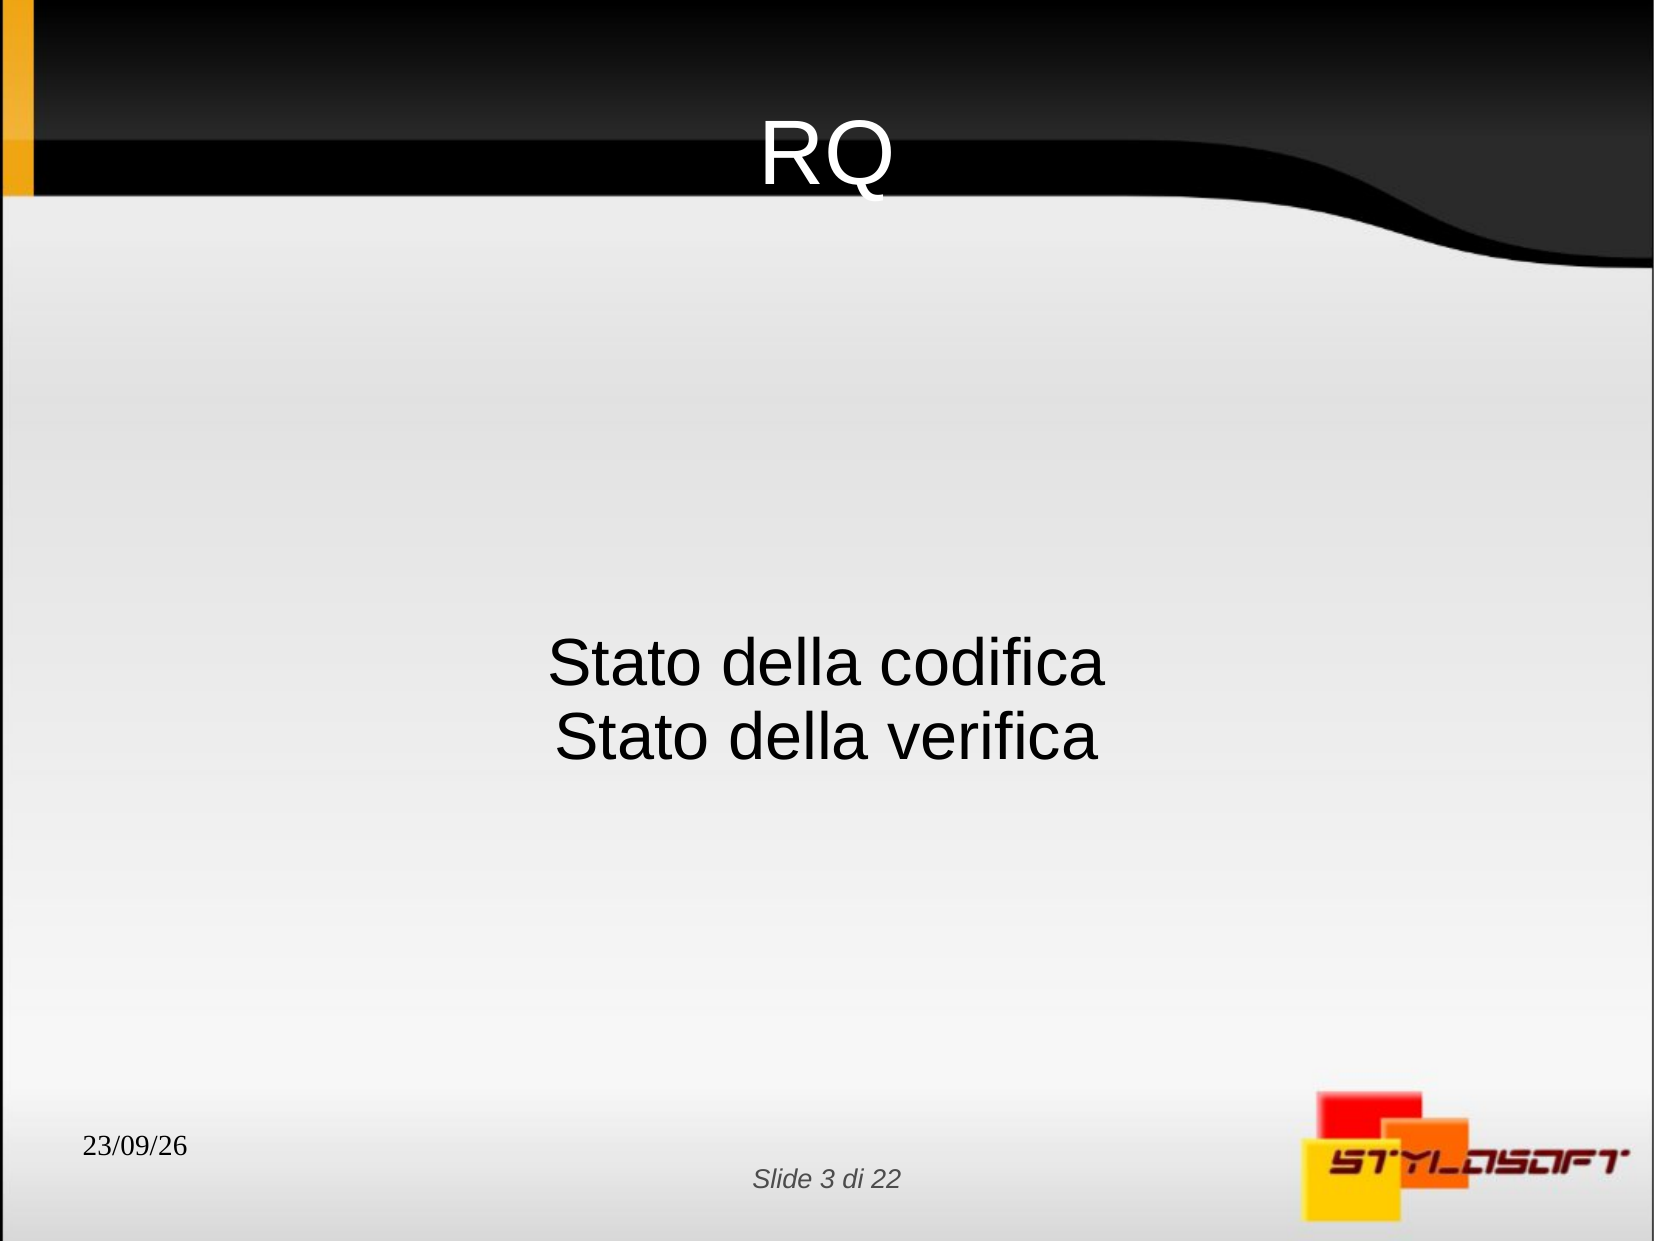

# RQ
Stato della codifica
Stato della verifica
Slide di 22